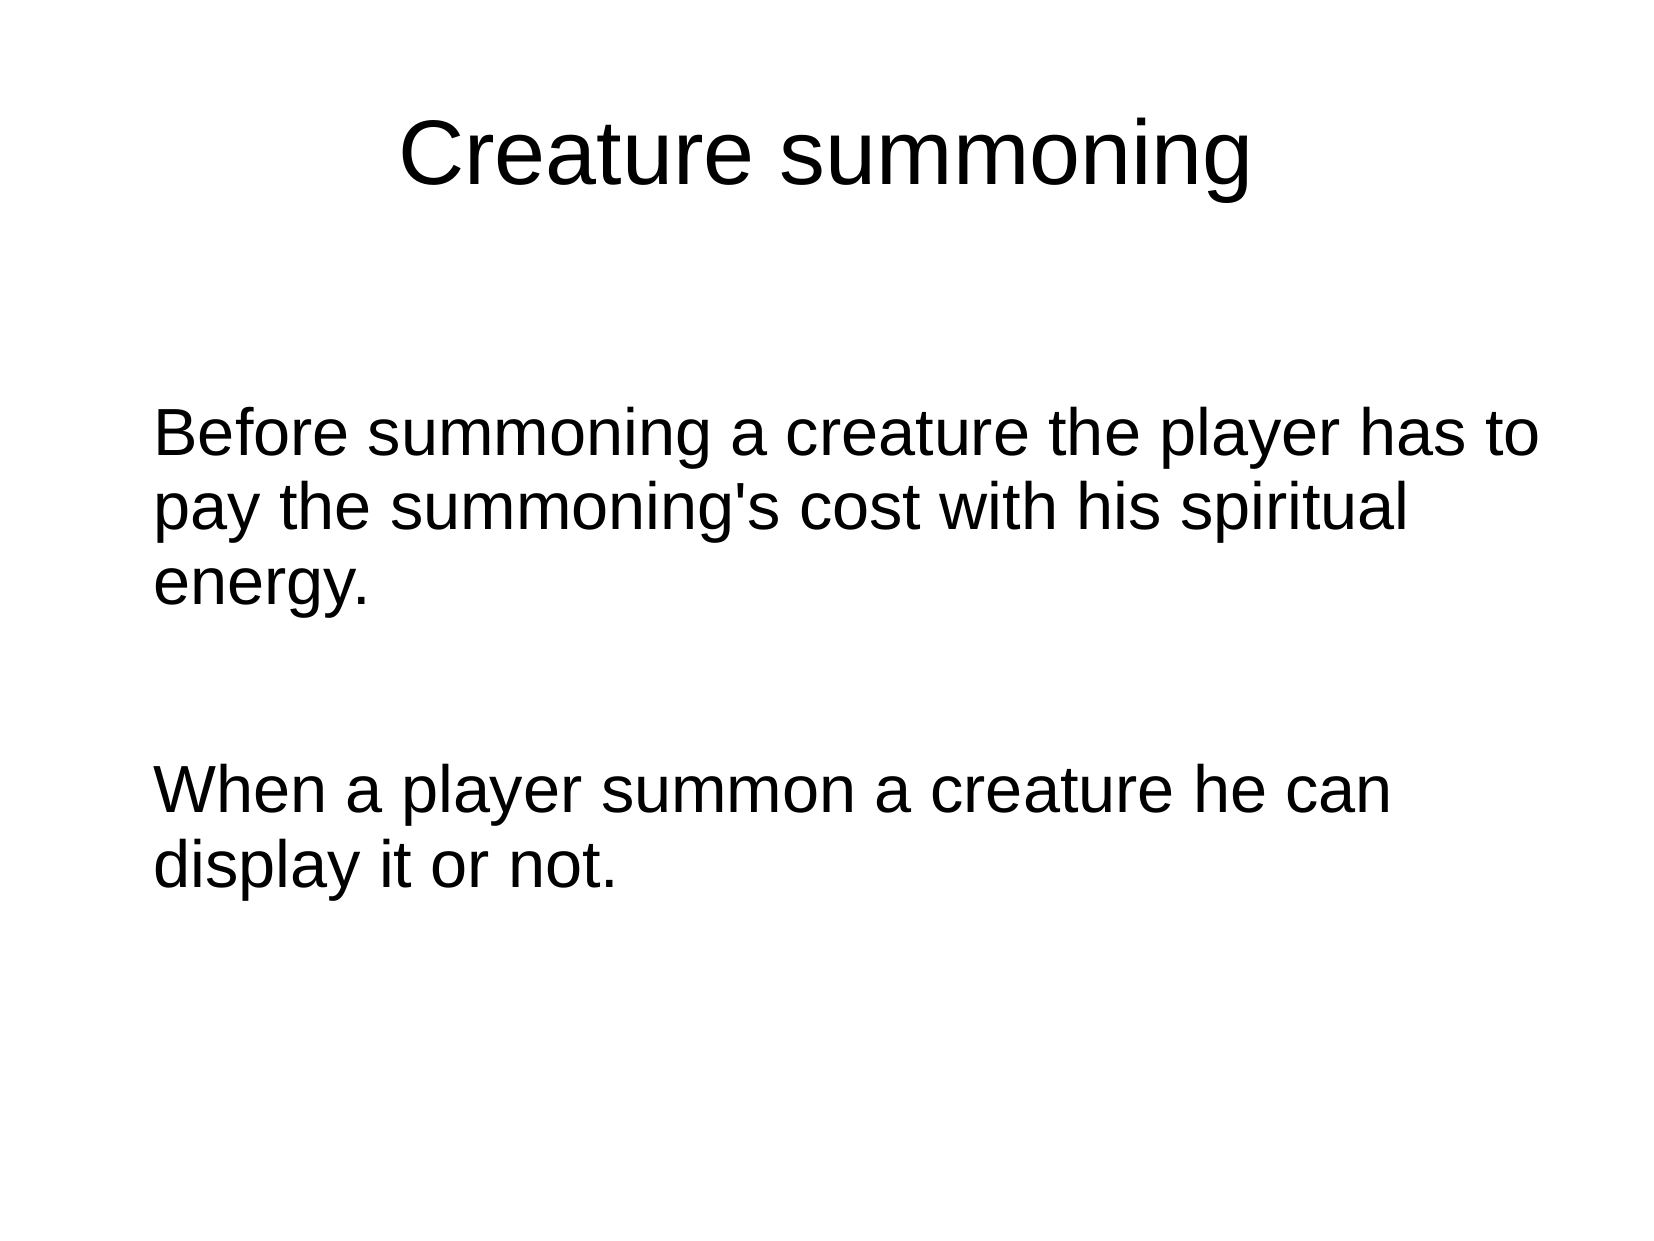

# Creature summoning
Before summoning a creature the player has to pay the summoning's cost with his spiritual energy.
When a player summon a creature he can display it or not.